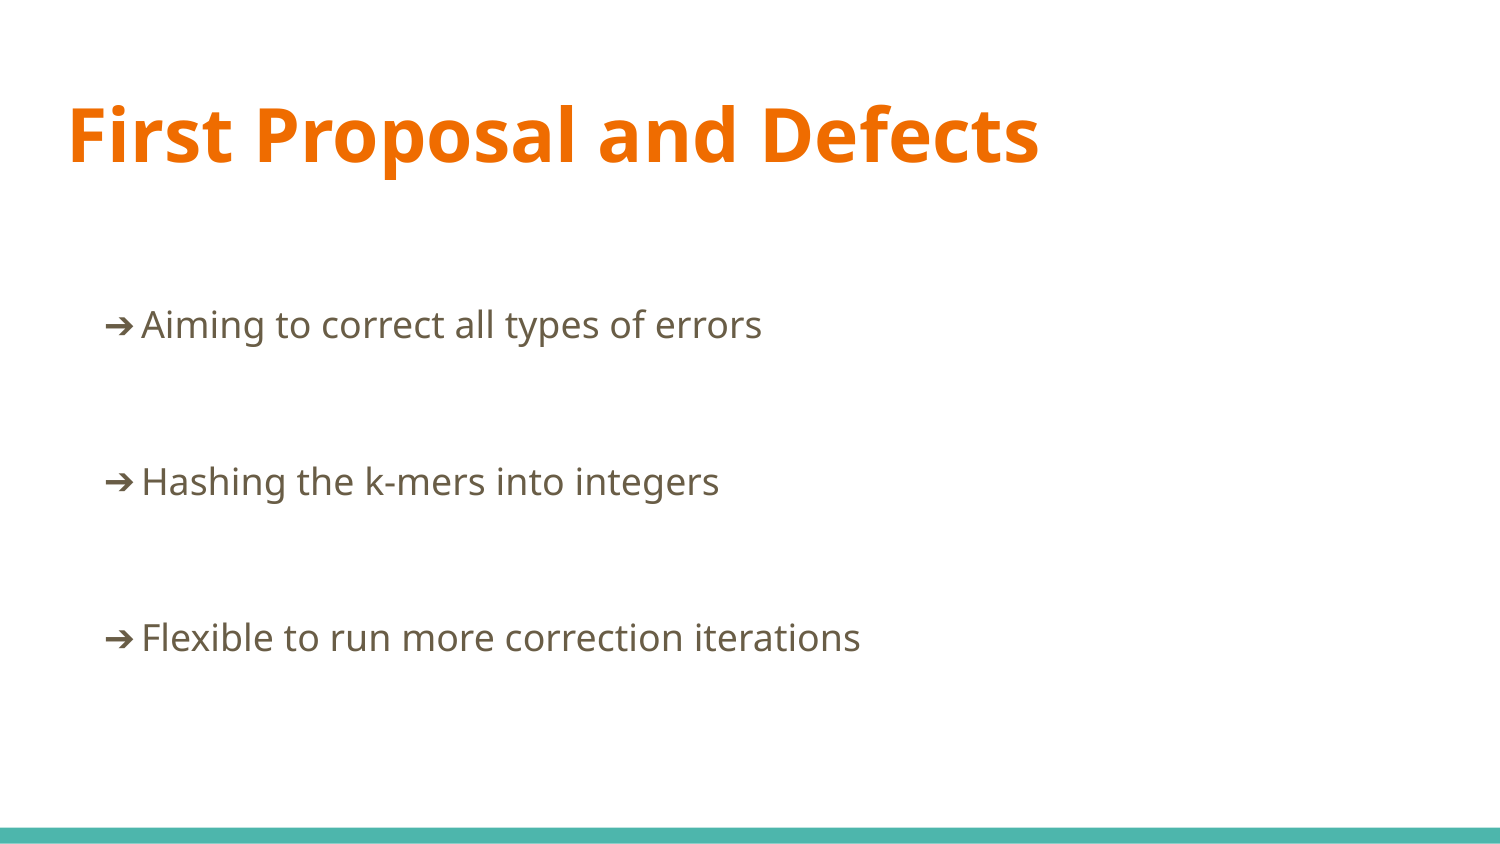

# First Proposal and Defects
Aiming to correct all types of errors
Hashing the k-mers into integers
Flexible to run more correction iterations